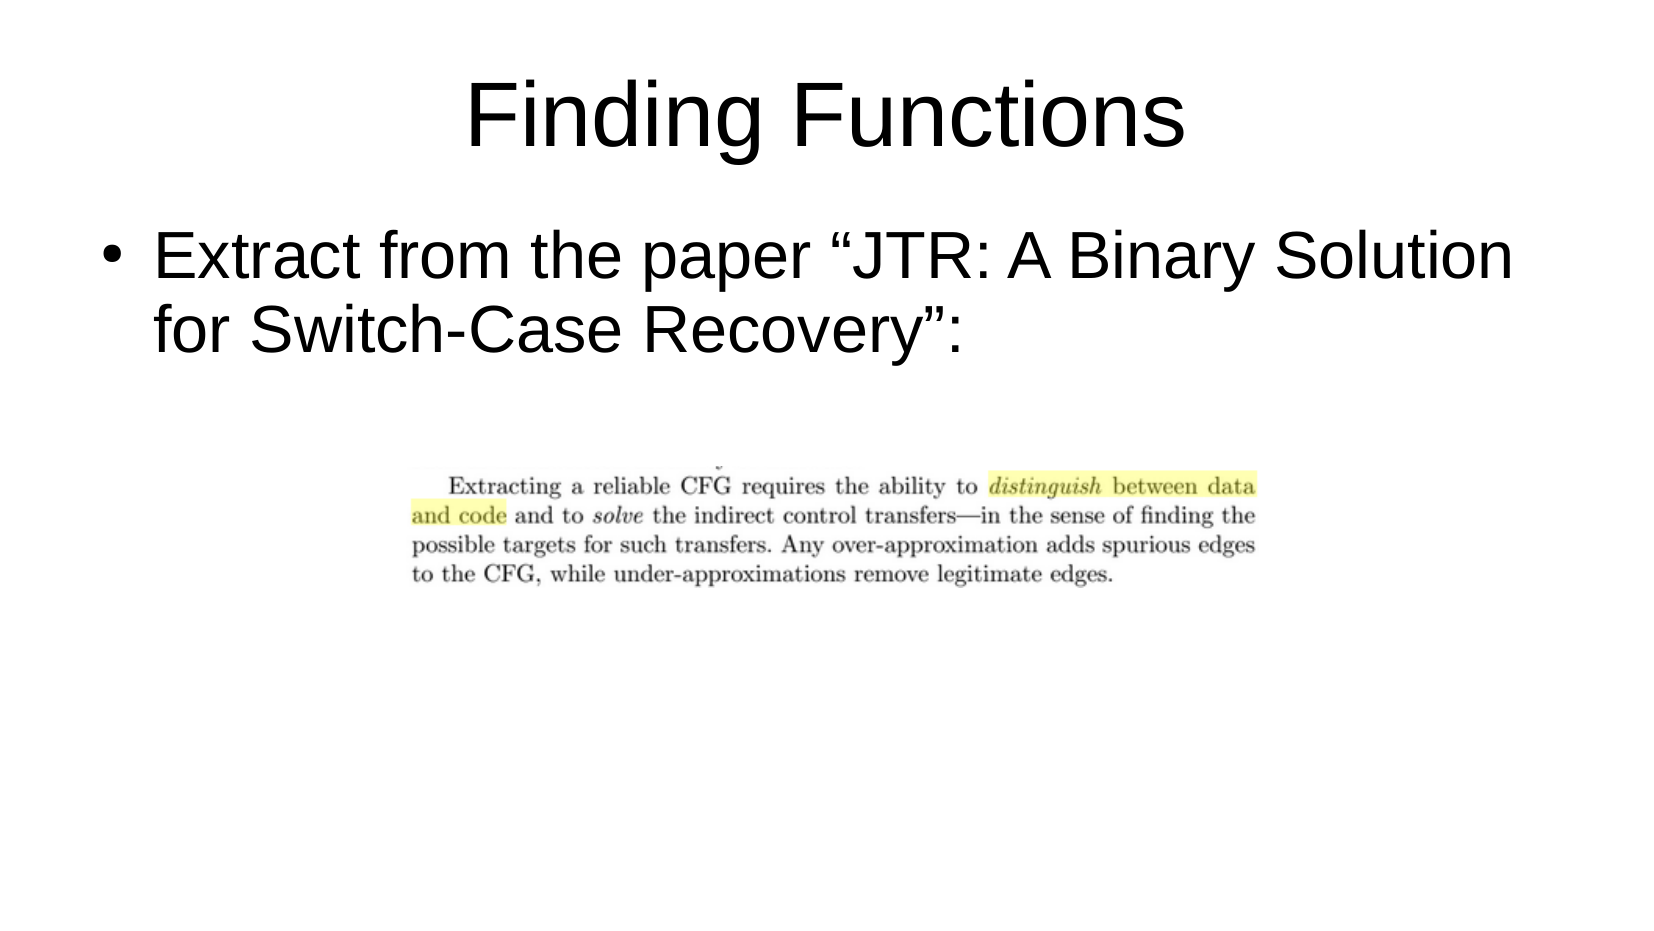

# Finding Functions
Extract from the paper “JTR: A Binary Solution for Switch-Case Recovery”: